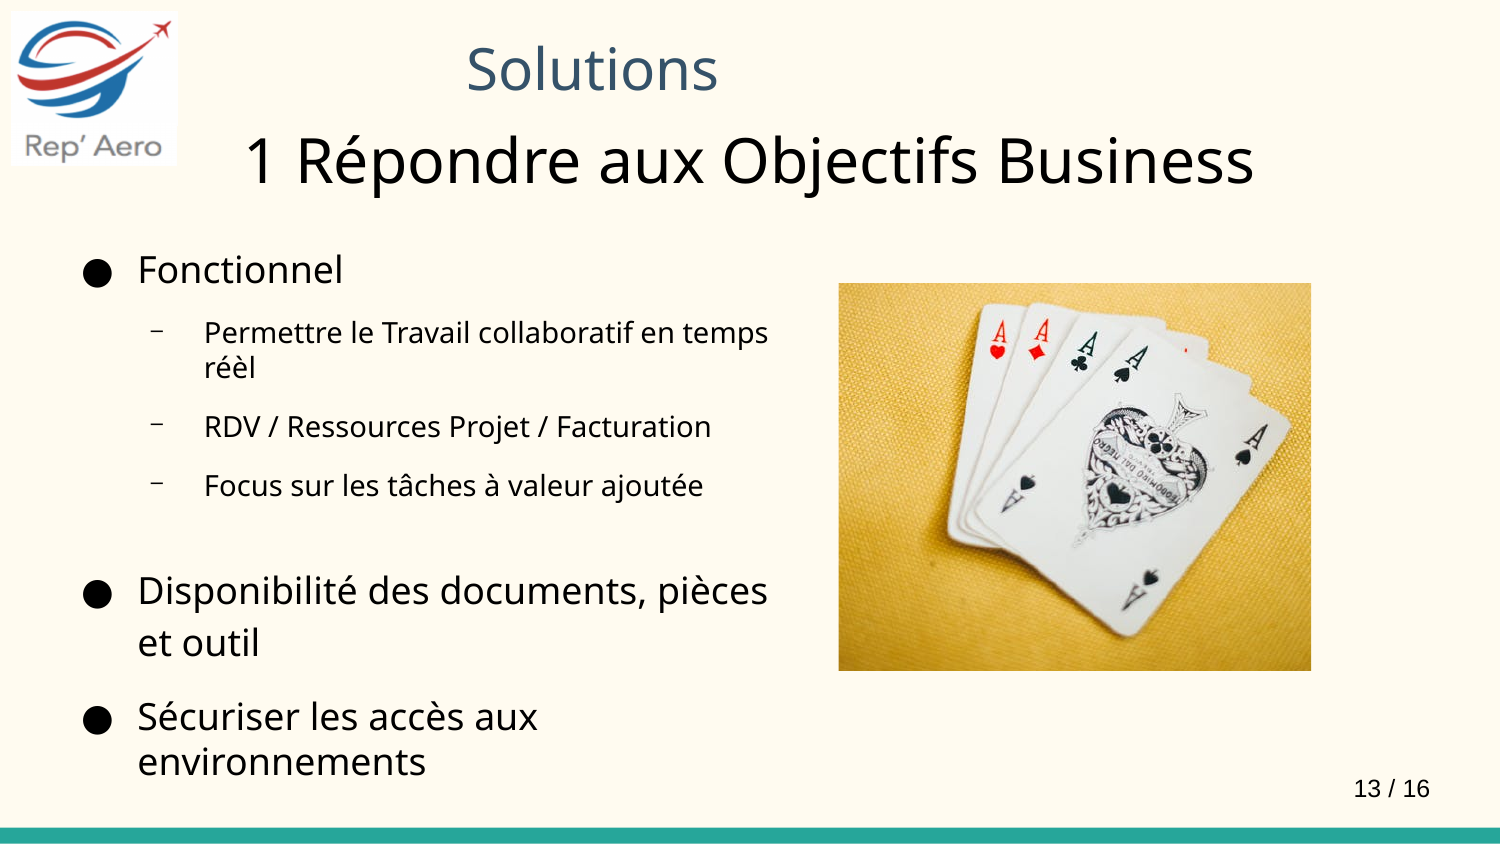

Solutions
# 1 Répondre aux Objectifs Business
Fonctionnel
Permettre le Travail collaboratif en temps réèl
RDV / Ressources Projet / Facturation
Focus sur les tâches à valeur ajoutée
Disponibilité des documents, pièces et outil
Sécuriser les accès aux environnements